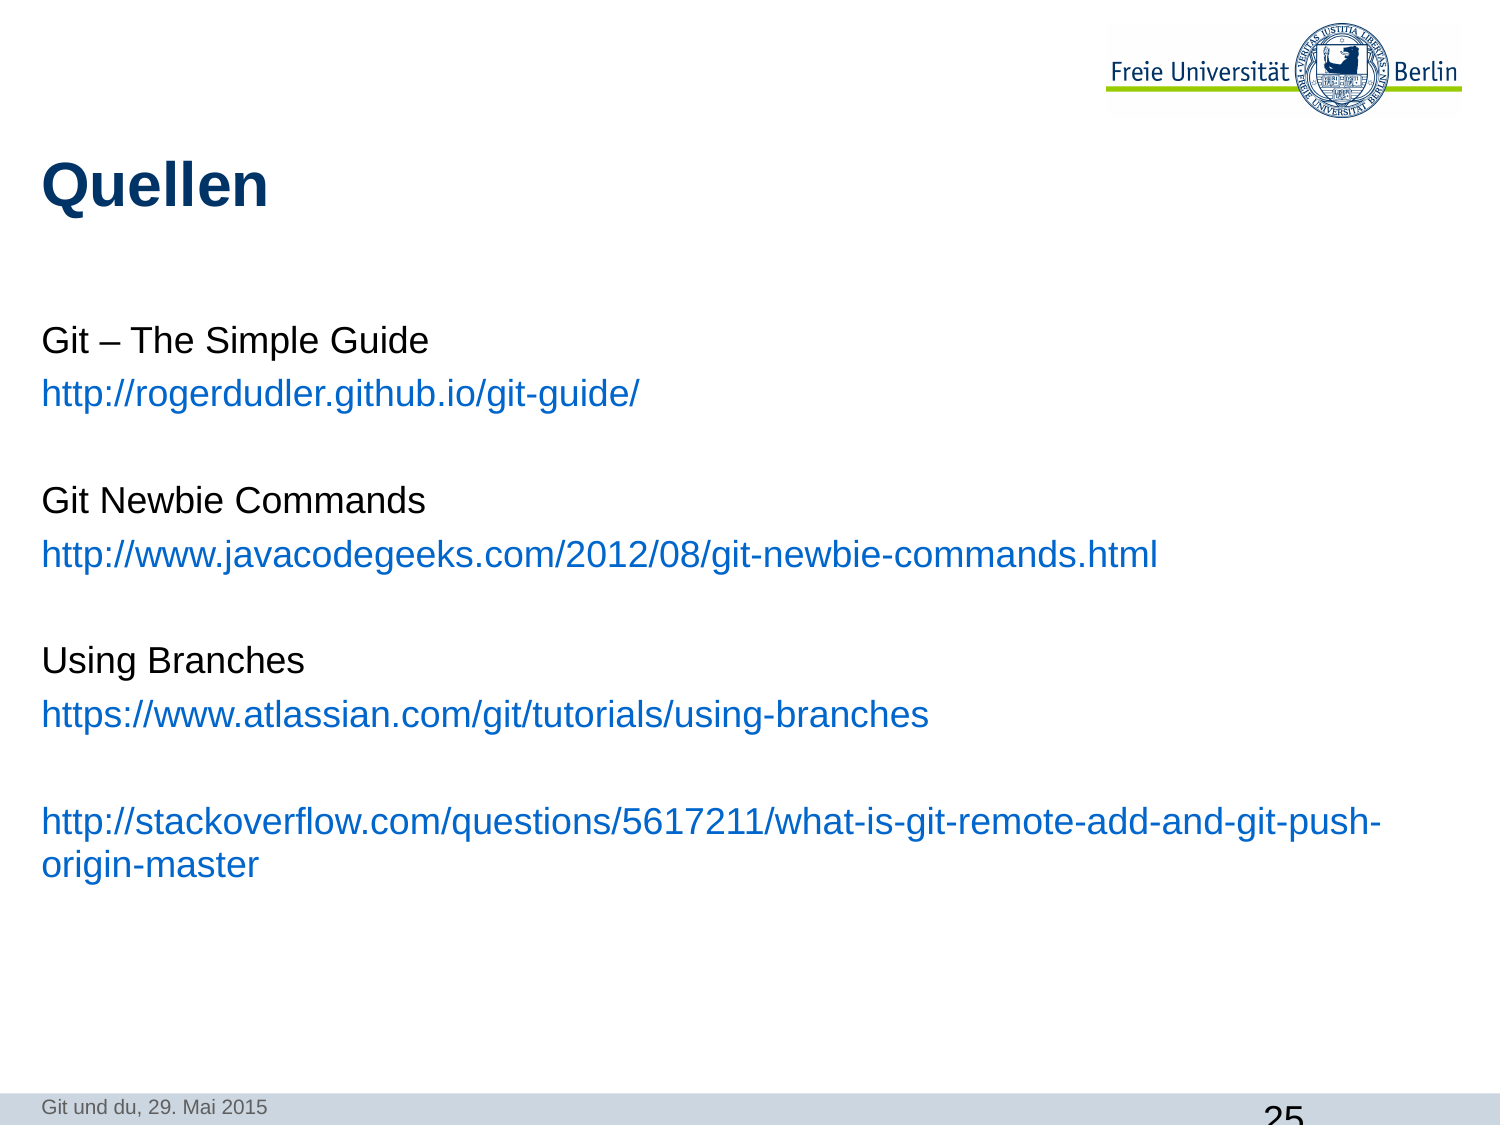

# Quellen
Git – The Simple Guide
http://rogerdudler.github.io/git-guide/
Git Newbie Commands
http://www.javacodegeeks.com/2012/08/git-newbie-commands.html
Using Branches
https://www.atlassian.com/git/tutorials/using-branches
http://stackoverflow.com/questions/5617211/what-is-git-remote-add-and-git-push-origin-master